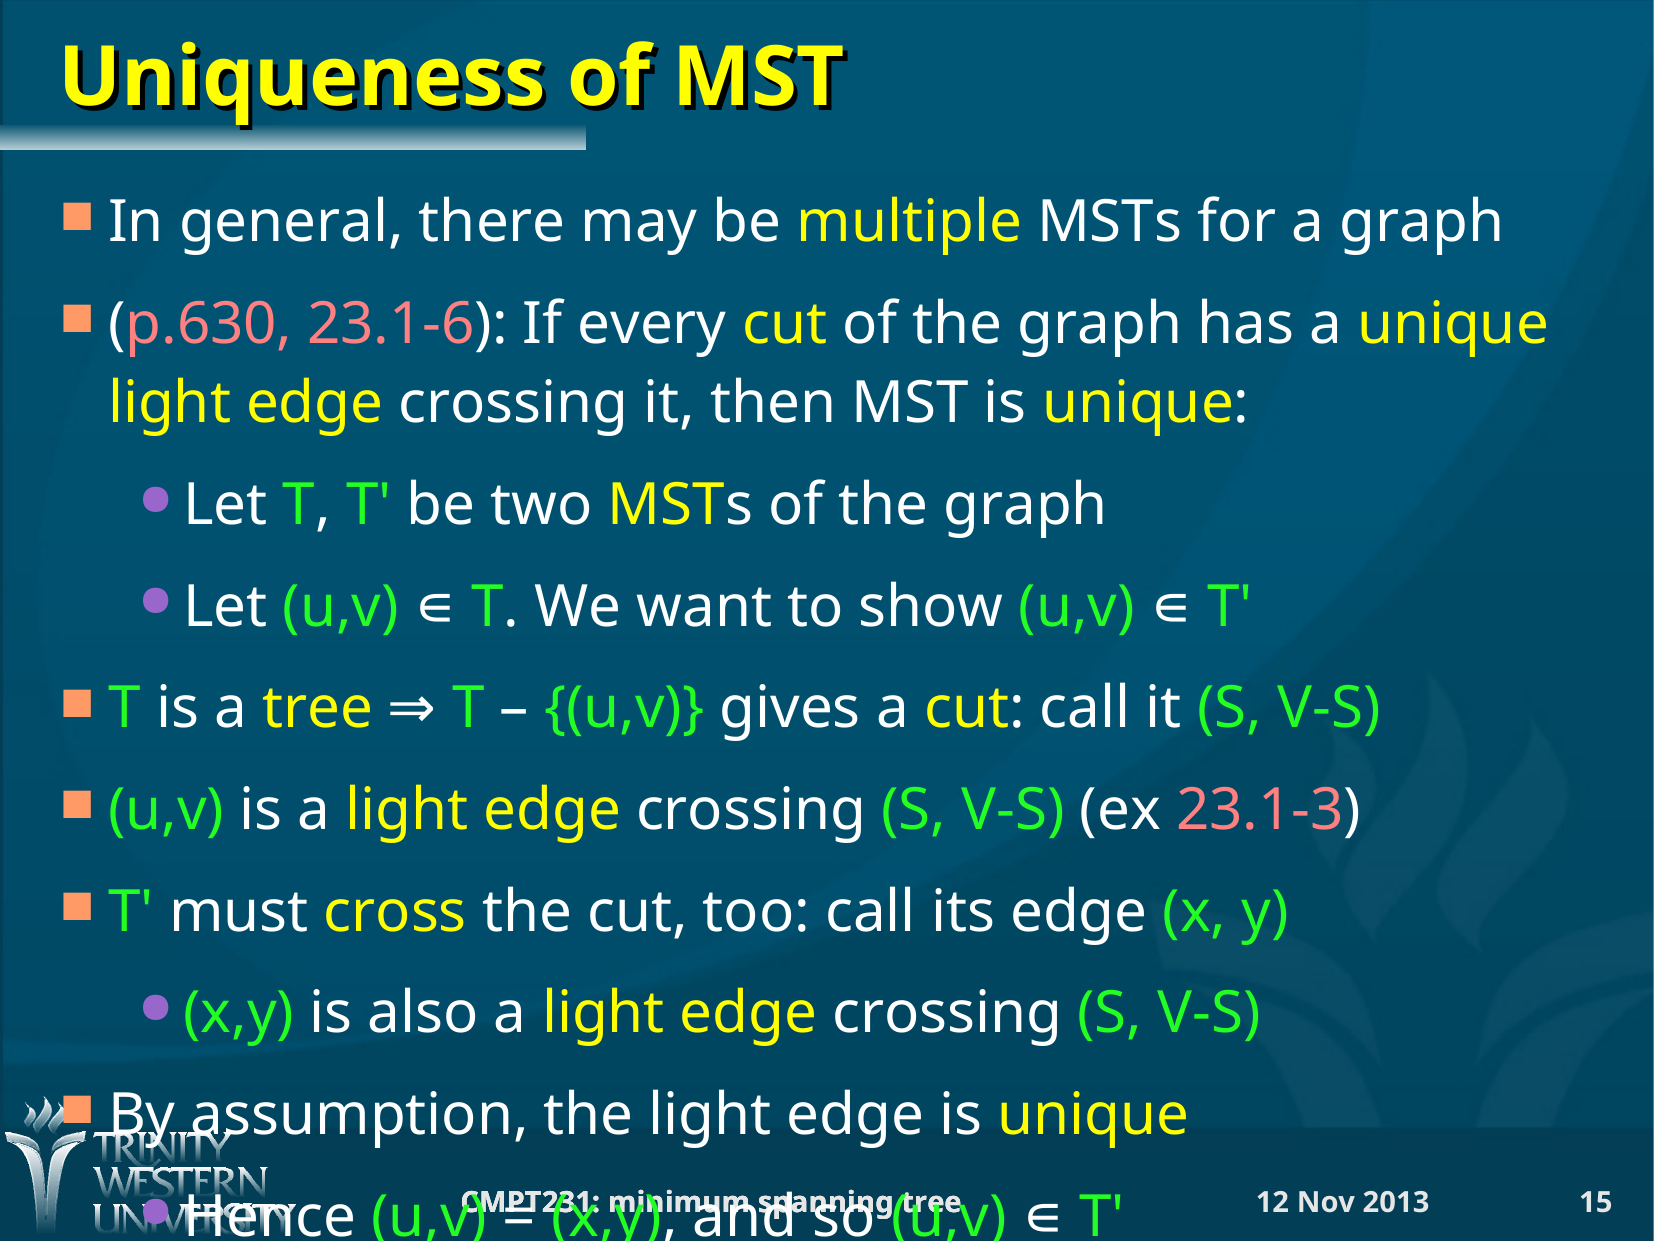

# Uniqueness of MST
In general, there may be multiple MSTs for a graph
(p.630, 23.1-6): If every cut of the graph has a unique light edge crossing it, then MST is unique:
Let T, T' be two MSTs of the graph
Let (u,v) ∊ T. We want to show (u,v) ∊ T'
T is a tree ⇒ T – {(u,v)} gives a cut: call it (S, V-S)
(u,v) is a light edge crossing (S, V-S) (ex 23.1-3)
T' must cross the cut, too: call its edge (x, y)
(x,y) is also a light edge crossing (S, V-S)
By assumption, the light edge is unique
Hence (u,v) = (x,y), and so (u,v) ∊ T'
CMPT231: minimum spanning tree
12 Nov 2013
15